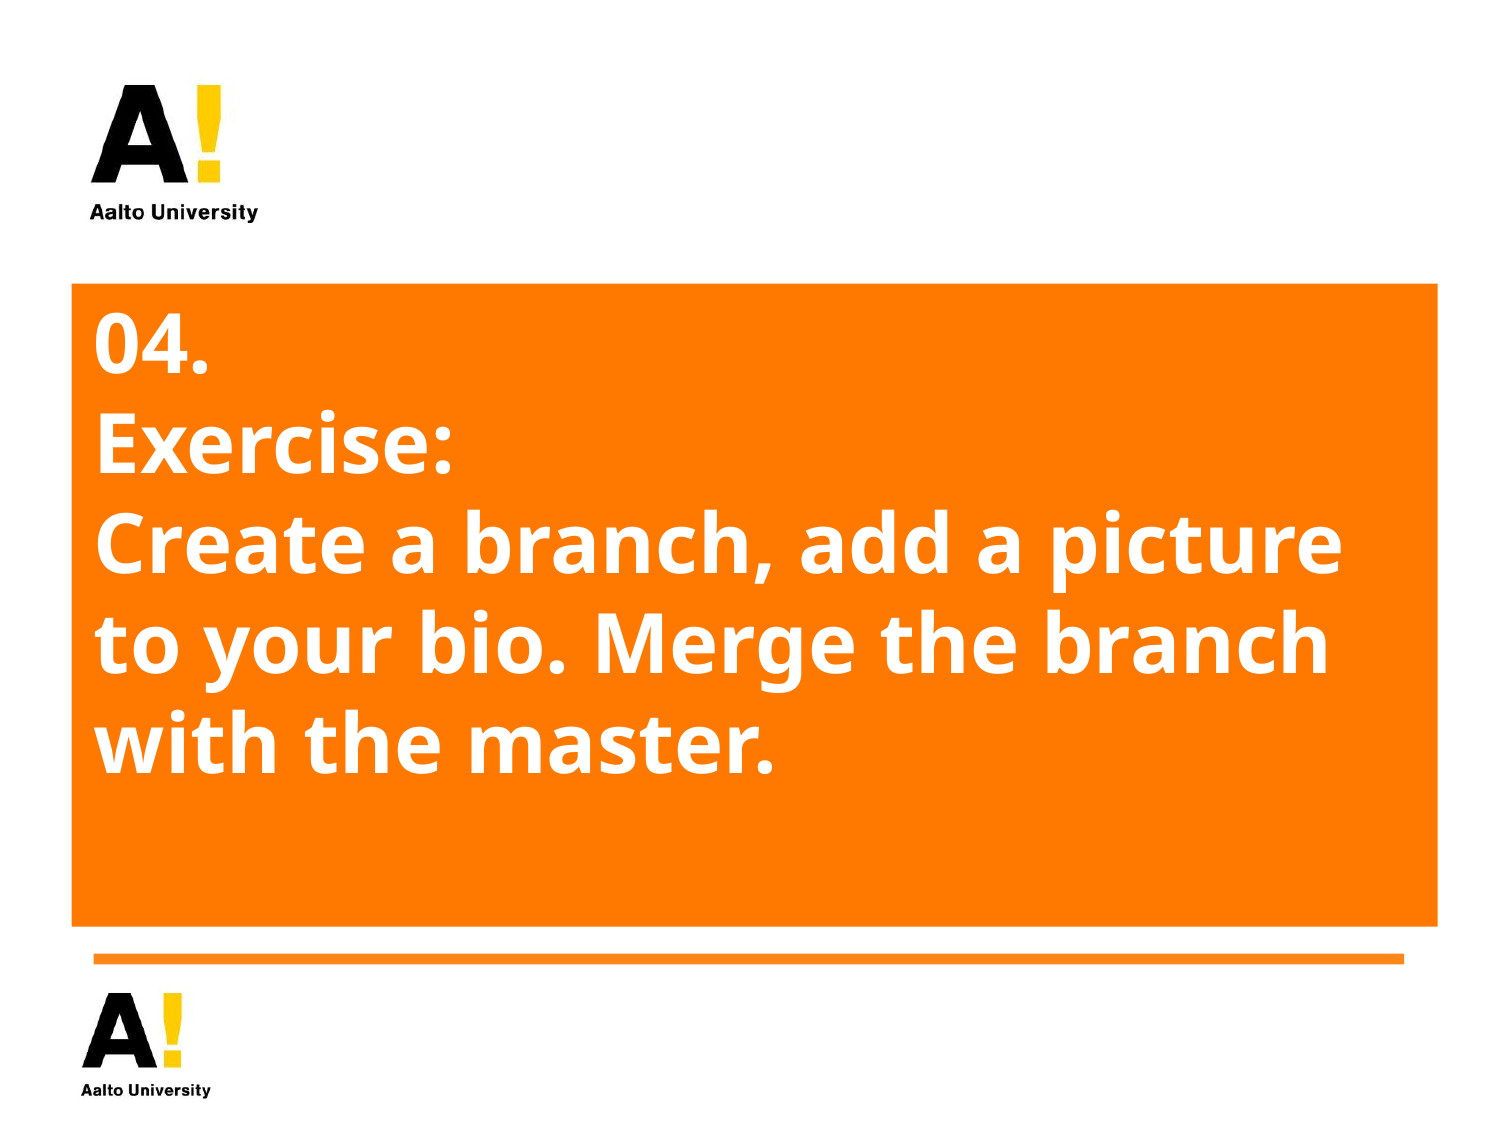

#
04.
Exercise:
Create a branch, add a picture to your bio. Merge the branch with the master.